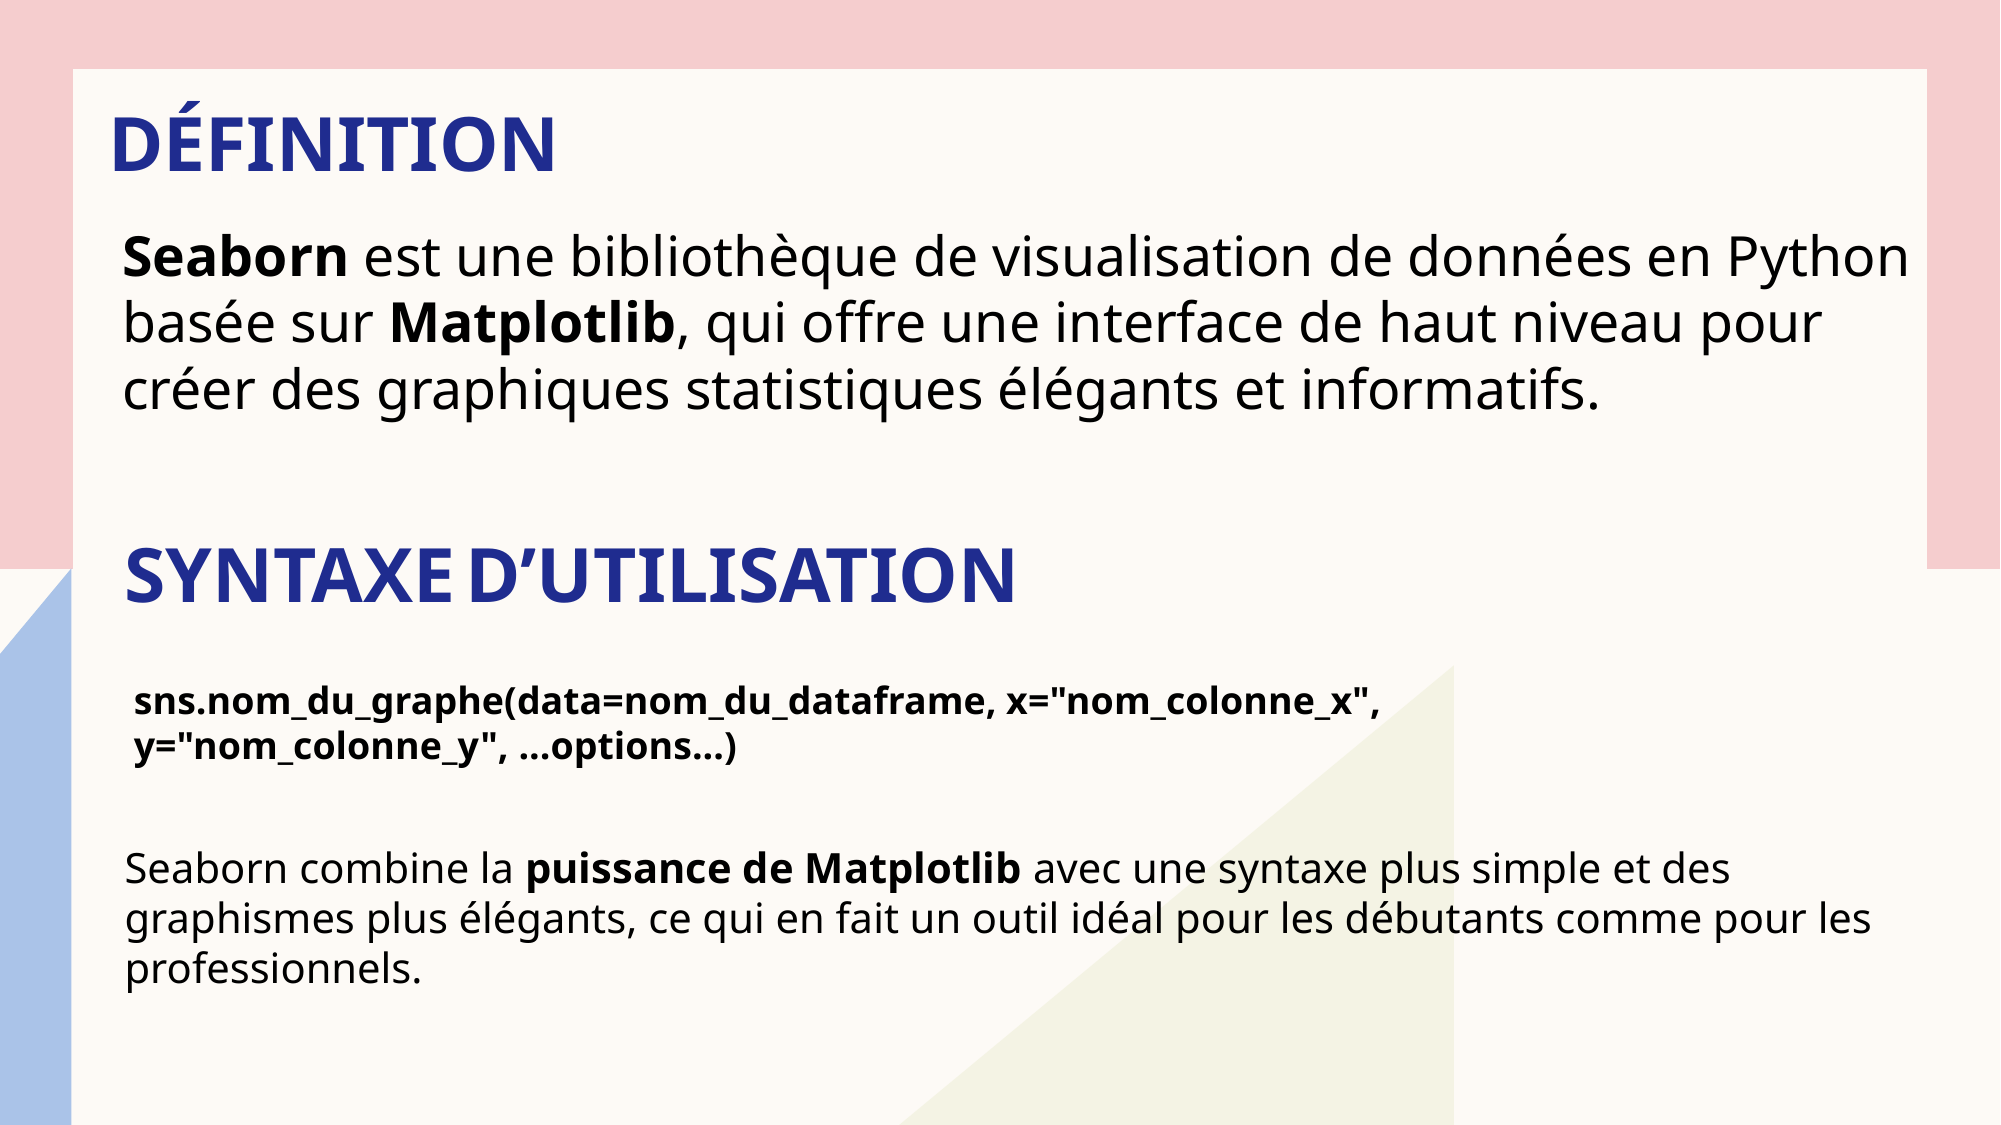

# Définition
Seaborn est une bibliothèque de visualisation de données en Python basée sur Matplotlib, qui offre une interface de haut niveau pour créer des graphiques statistiques élégants et informatifs.
Syntaxe d’utilisation
sns.nom_du_graphe(data=nom_du_dataframe, x="nom_colonne_x", y="nom_colonne_y", ...options...)
Seaborn combine la puissance de Matplotlib avec une syntaxe plus simple et des graphismes plus élégants, ce qui en fait un outil idéal pour les débutants comme pour les professionnels.